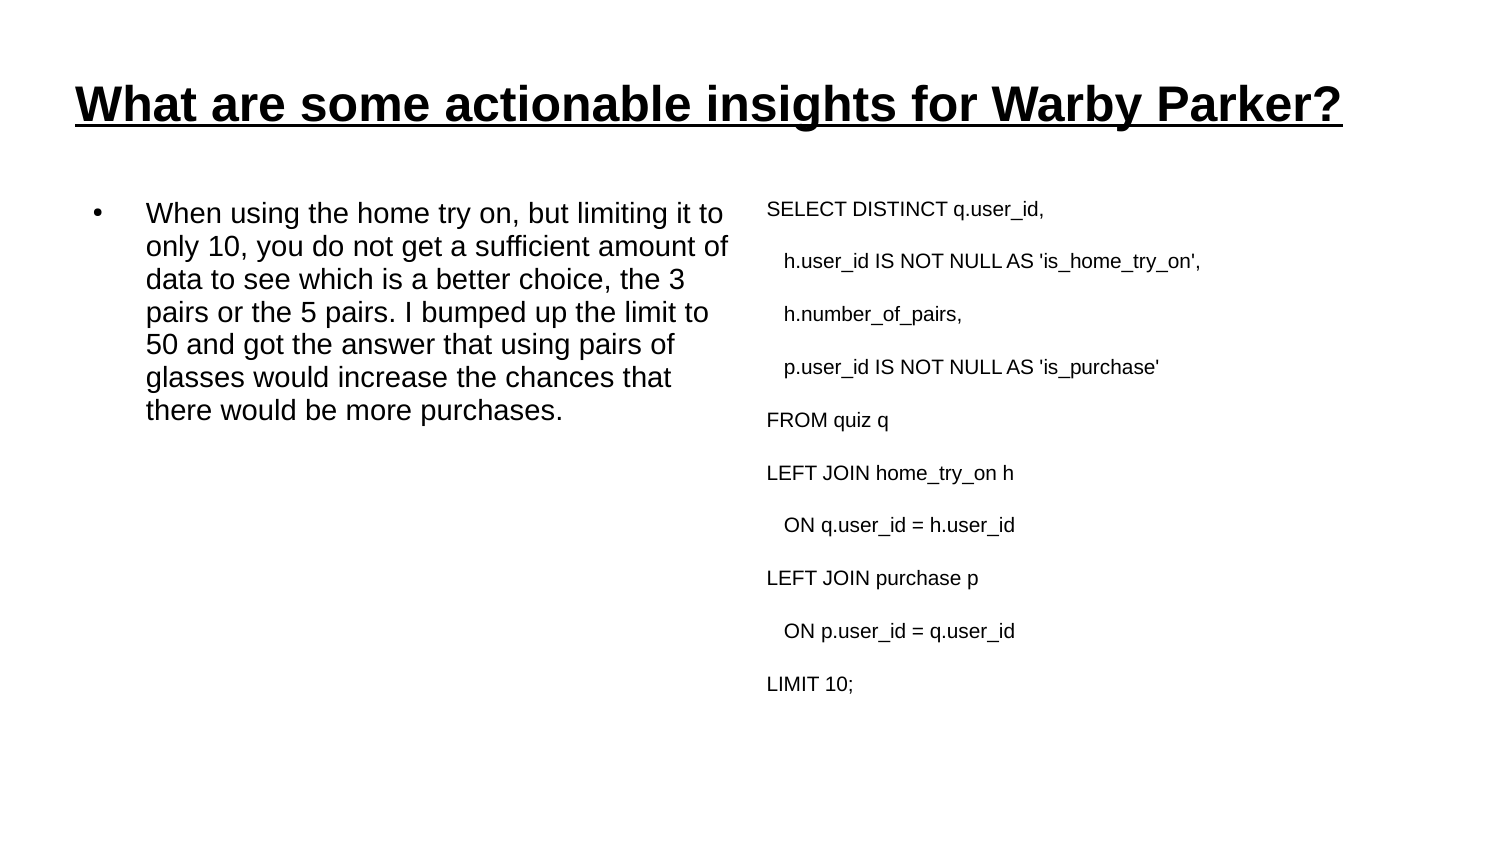

# What are some actionable insights for Warby Parker?
When using the home try on, but limiting it to only 10, you do not get a sufficient amount of data to see which is a better choice, the 3 pairs or the 5 pairs. I bumped up the limit to 50 and got the answer that using pairs of glasses would increase the chances that there would be more purchases.
SELECT DISTINCT q.user_id,
 h.user_id IS NOT NULL AS 'is_home_try_on',
 h.number_of_pairs,
 p.user_id IS NOT NULL AS 'is_purchase'
FROM quiz q
LEFT JOIN home_try_on h
 ON q.user_id = h.user_id
LEFT JOIN purchase p
 ON p.user_id = q.user_id
LIMIT 10;